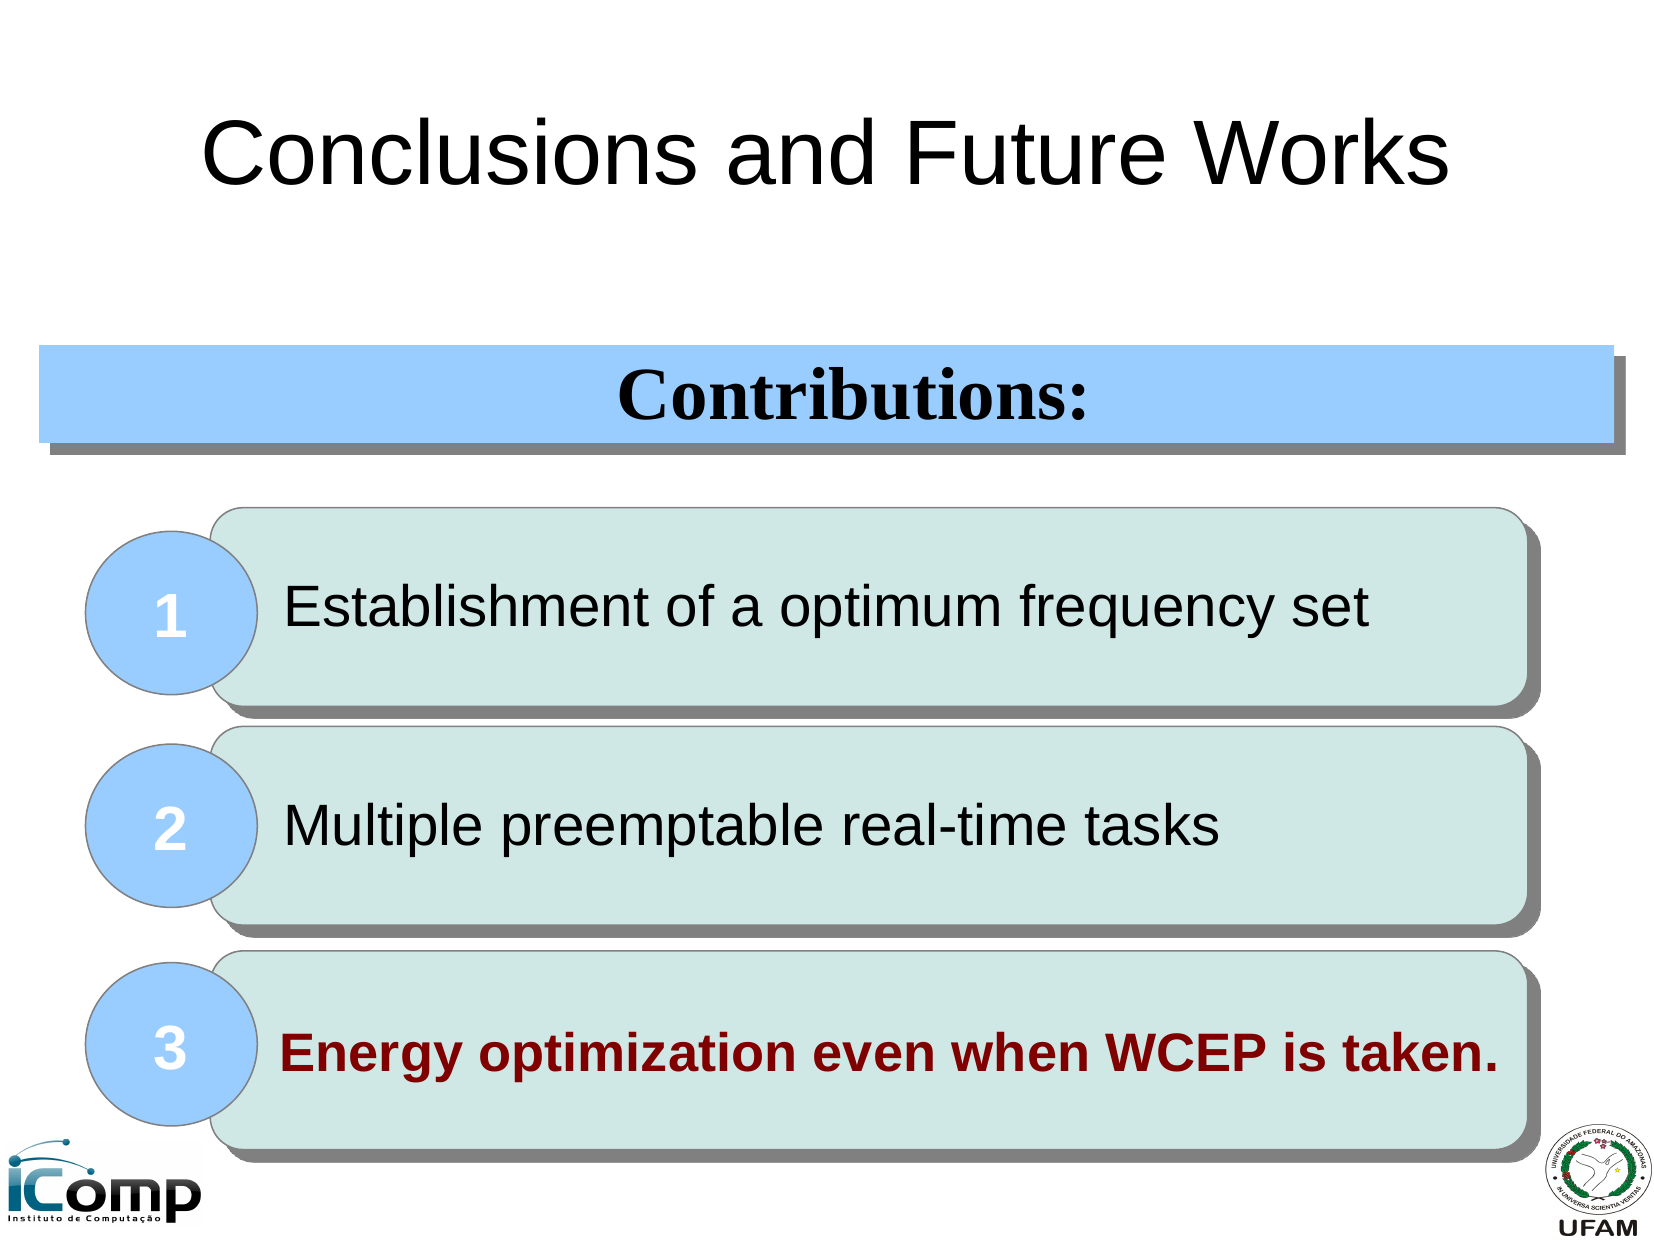

# Conclusions and Future Works
 Contributions:
 Establishment of a optimum frequency set
1
 Multiple preemptable real-time tasks
2
 Energy optimization even when WCEP is taken.
3